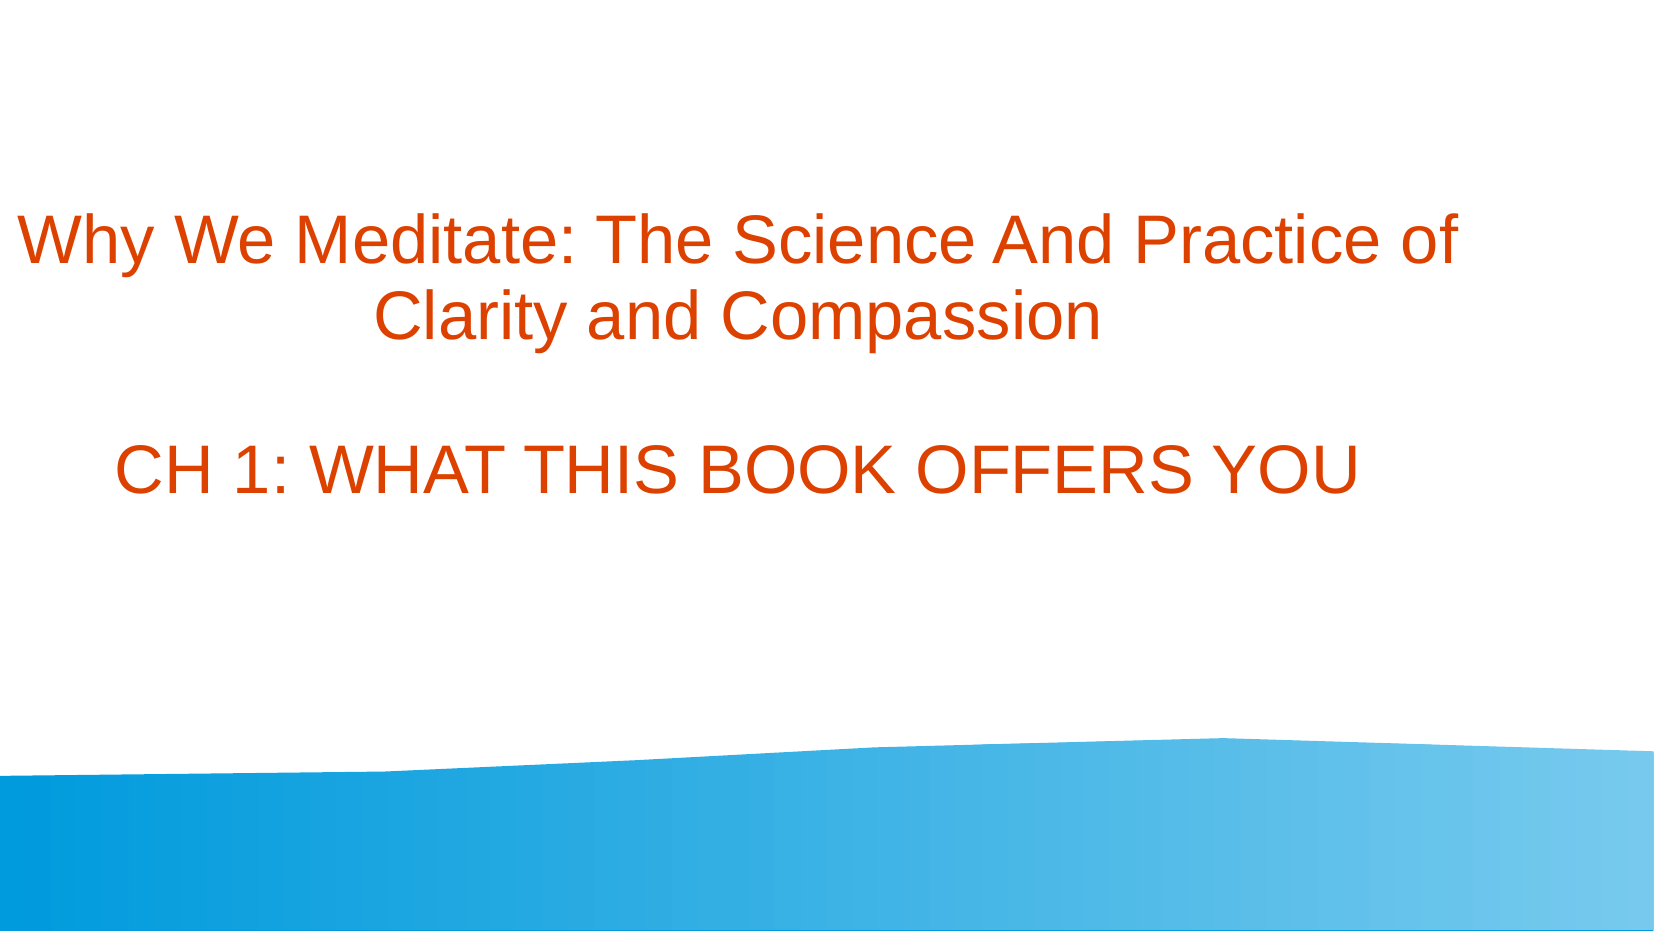

# Why We Meditate: The Science And Practice of Clarity and Compassion CH 1: WHAT THIS BOOK OFFERS YOU